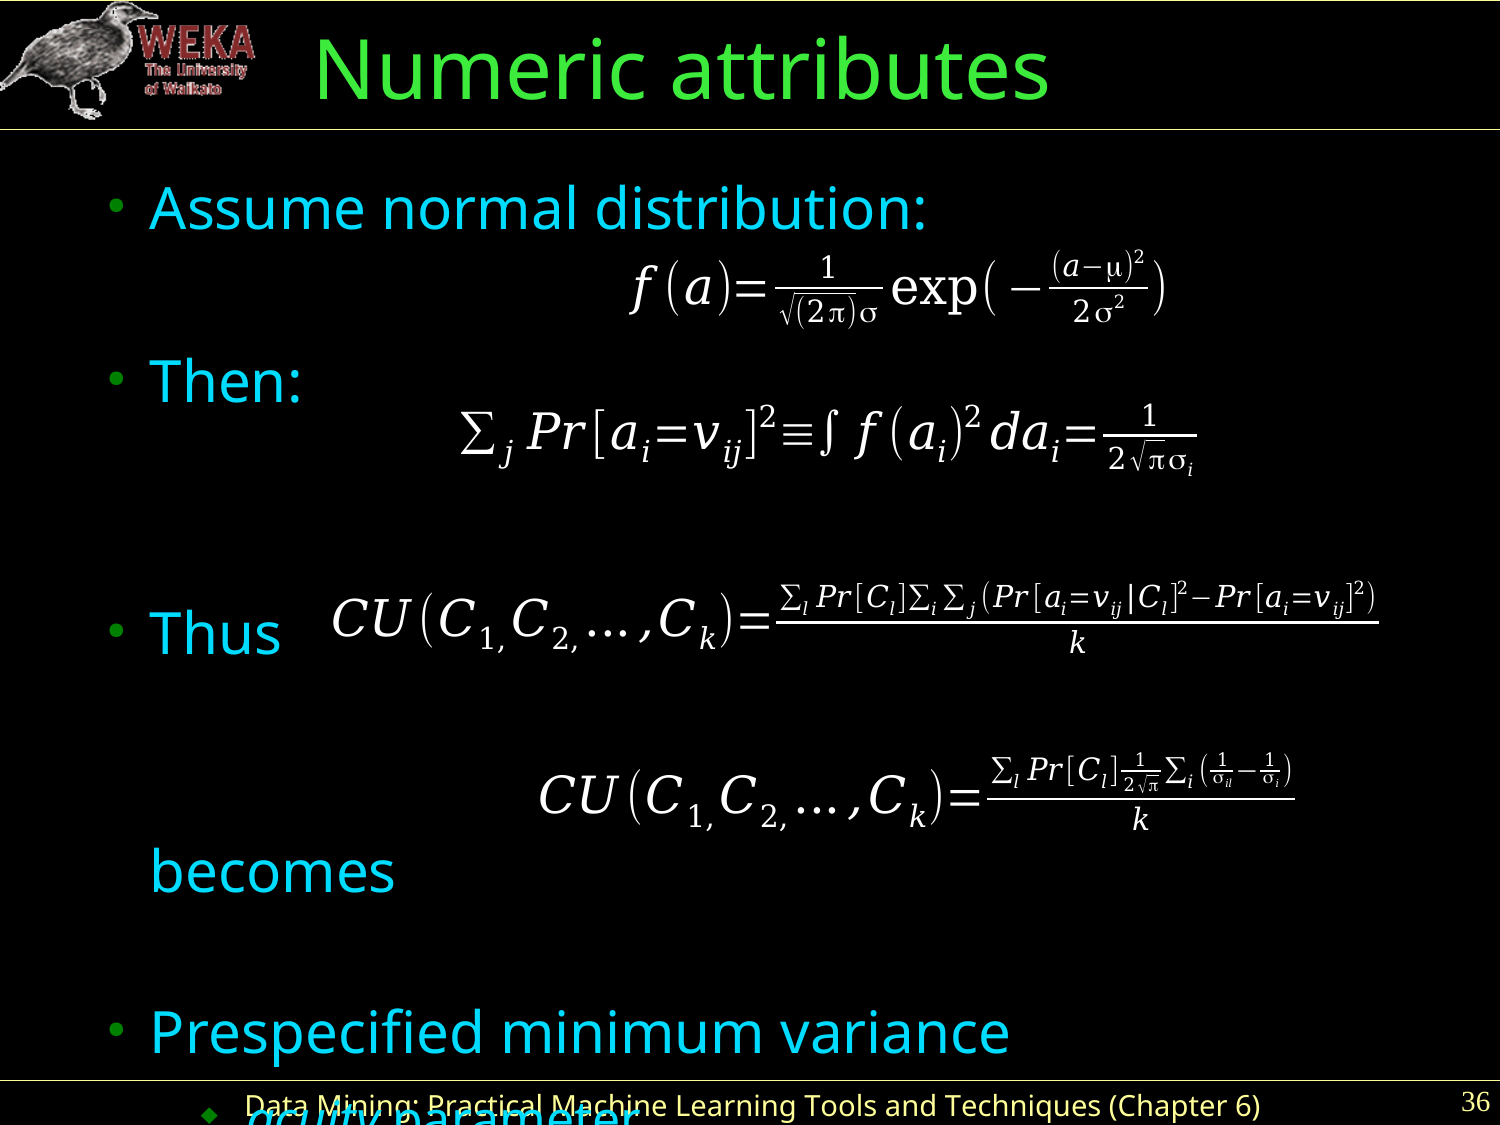

# Numeric attributes
Assume normal distribution:
Then:
Thus
becomes
Prespecified minimum variance
acuity parameter
Data Mining: Practical Machine Learning Tools and Techniques (Chapter 6)
36